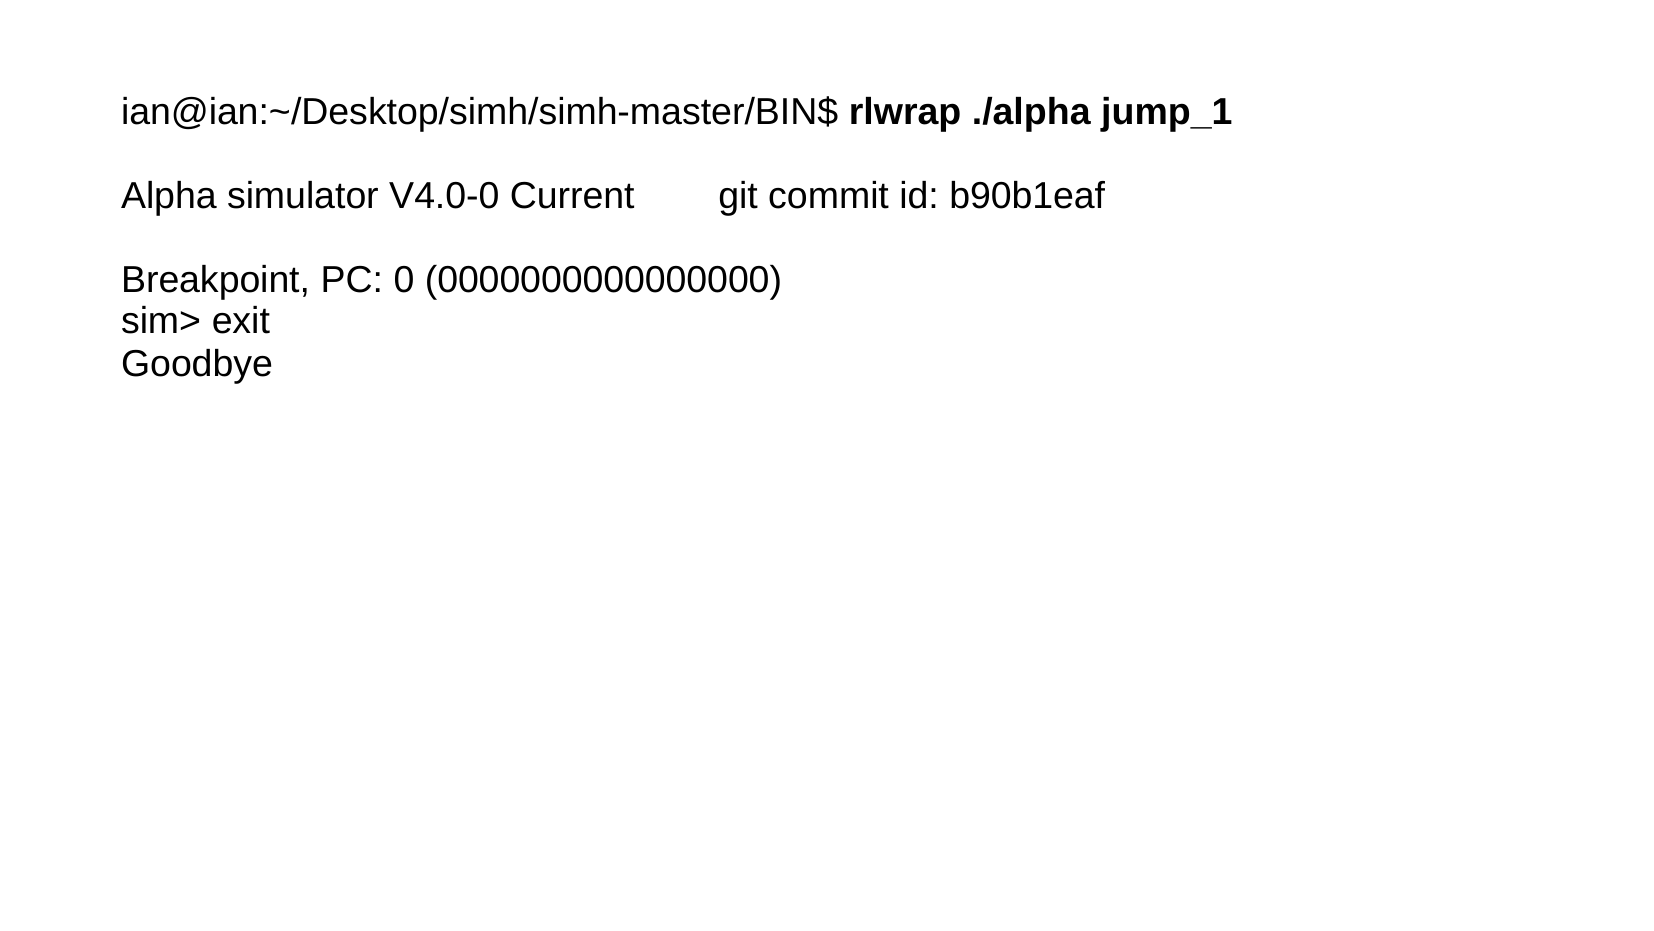

ian@ian:~/Desktop/simh/simh-master/BIN$ rlwrap ./alpha jump_1
Alpha simulator V4.0-0 Current git commit id: b90b1eaf
Breakpoint, PC: 0 (0000000000000000)
sim> exit
Goodbye